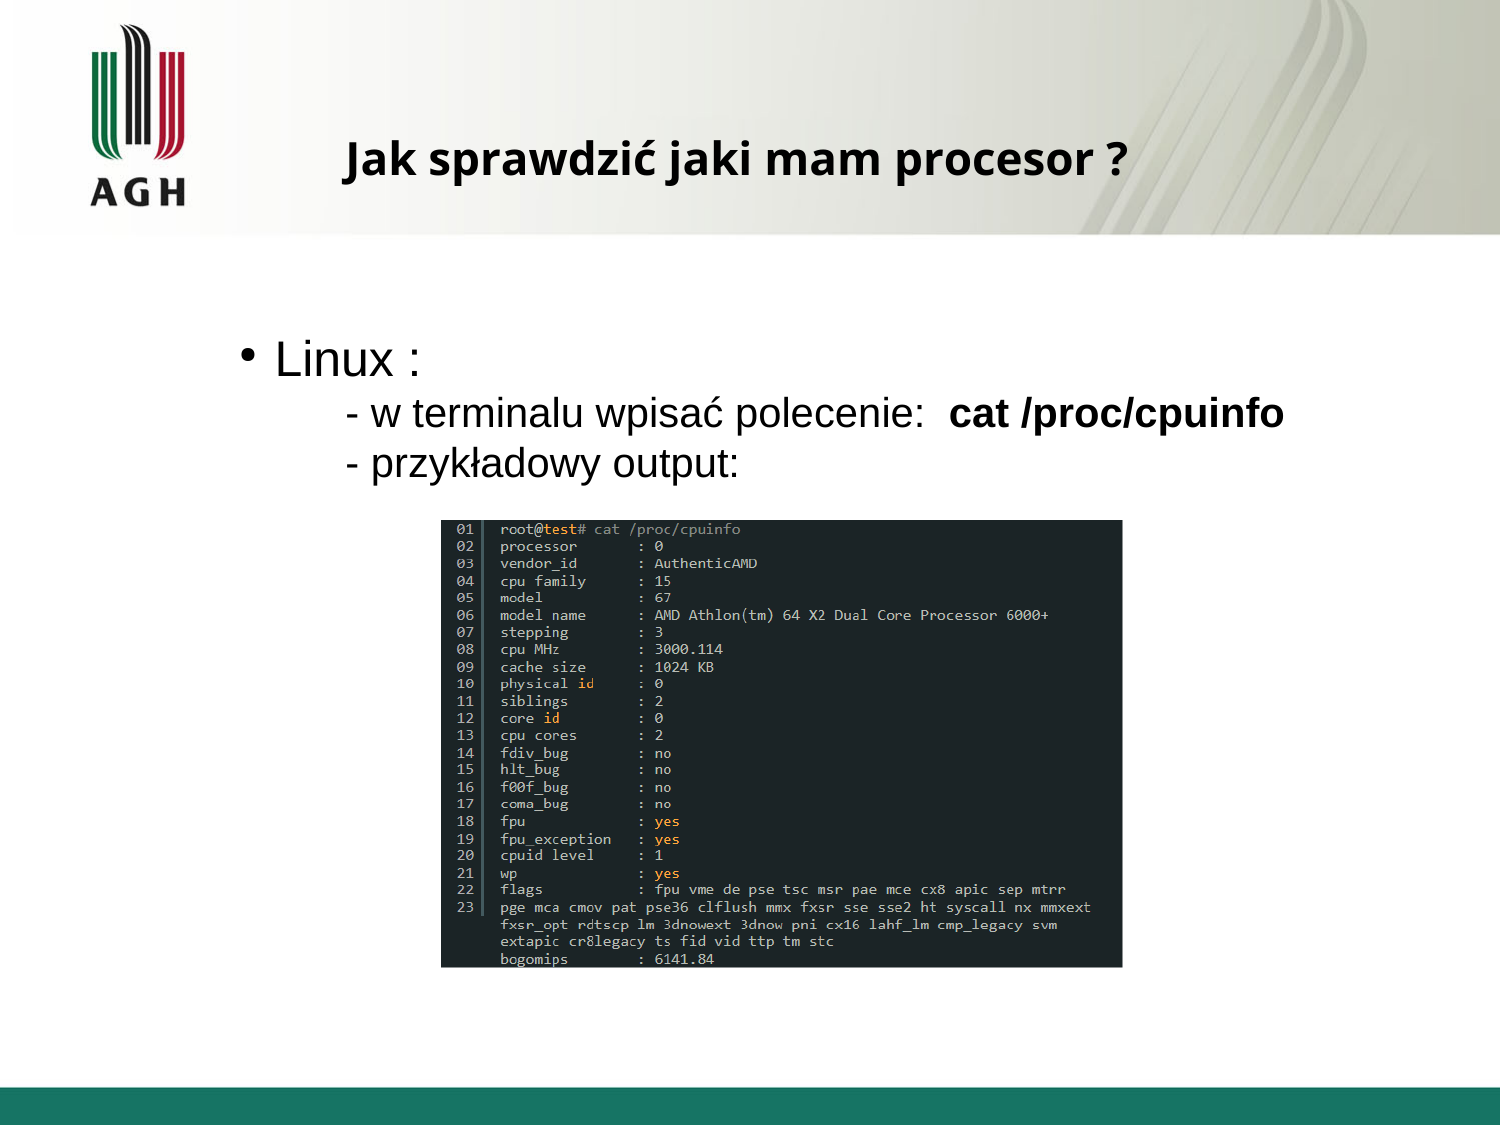

# Jak sprawdzić jaki mam procesor ?
Linux :
- w terminalu wpisać polecenie: cat /proc/cpuinfo
- przykładowy output: